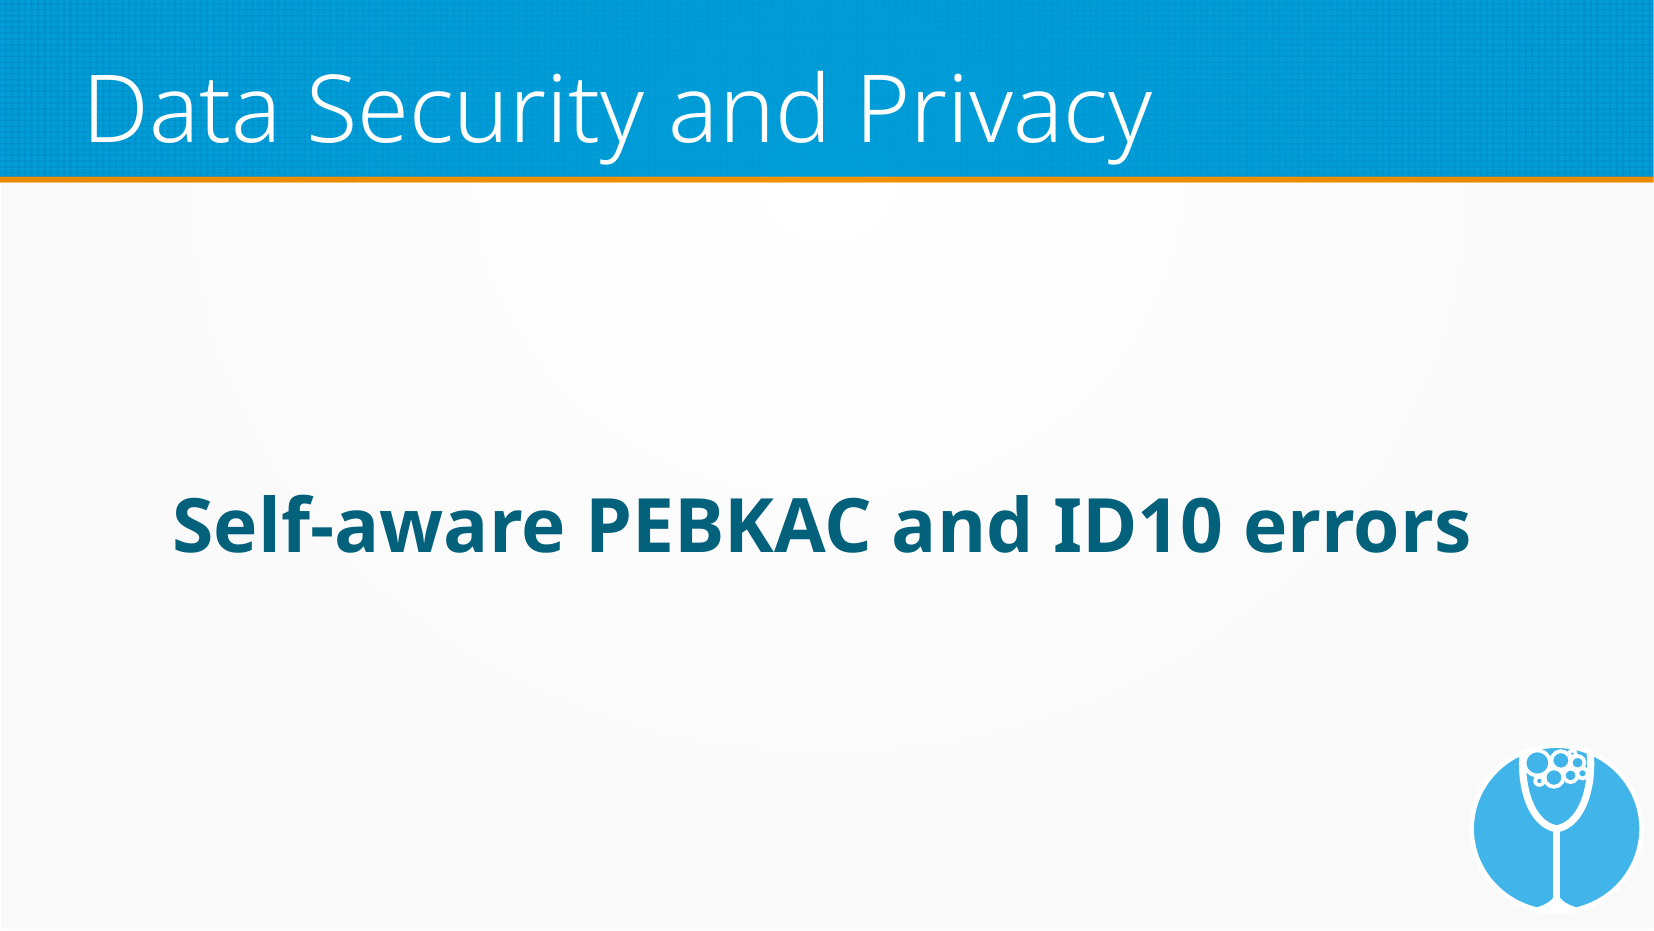

# Data Security and Privacy
Self-aware PEBKAC and ID10 errors